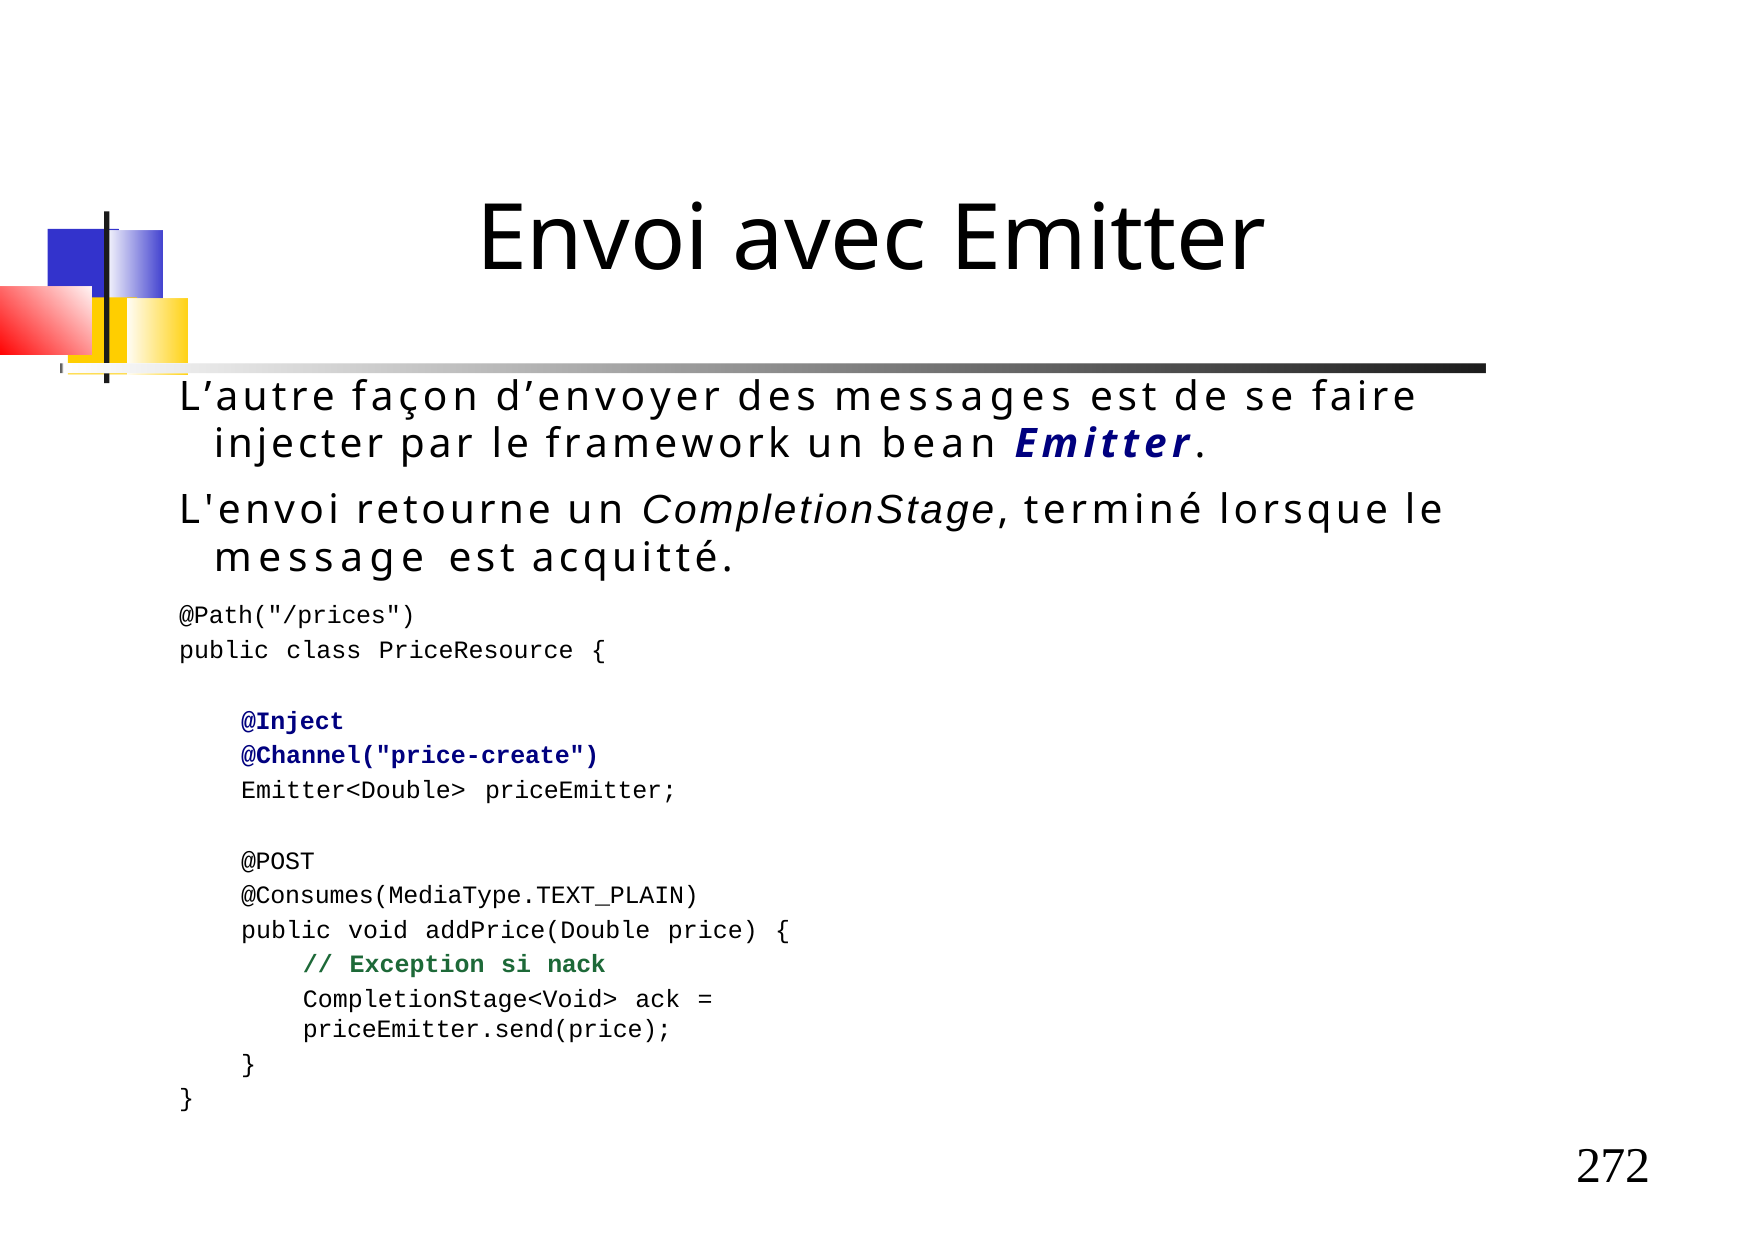

# Envoi avec Emitter
L’autre façon d’envoyer des messages est de se faire injecter par le framework un bean Emitter.
L'envoi retourne un CompletionStage, terminé lorsque le message est acquitté.
@Path("/prices")
public class PriceResource {
@Inject
@Channel("price-create")
Emitter<Double> priceEmitter;
@POST
@Consumes(MediaType.TEXT_PLAIN) public void addPrice(Double price) {
// Exception si nack
CompletionStage<Void> ack = priceEmitter.send(price);
}
}
272